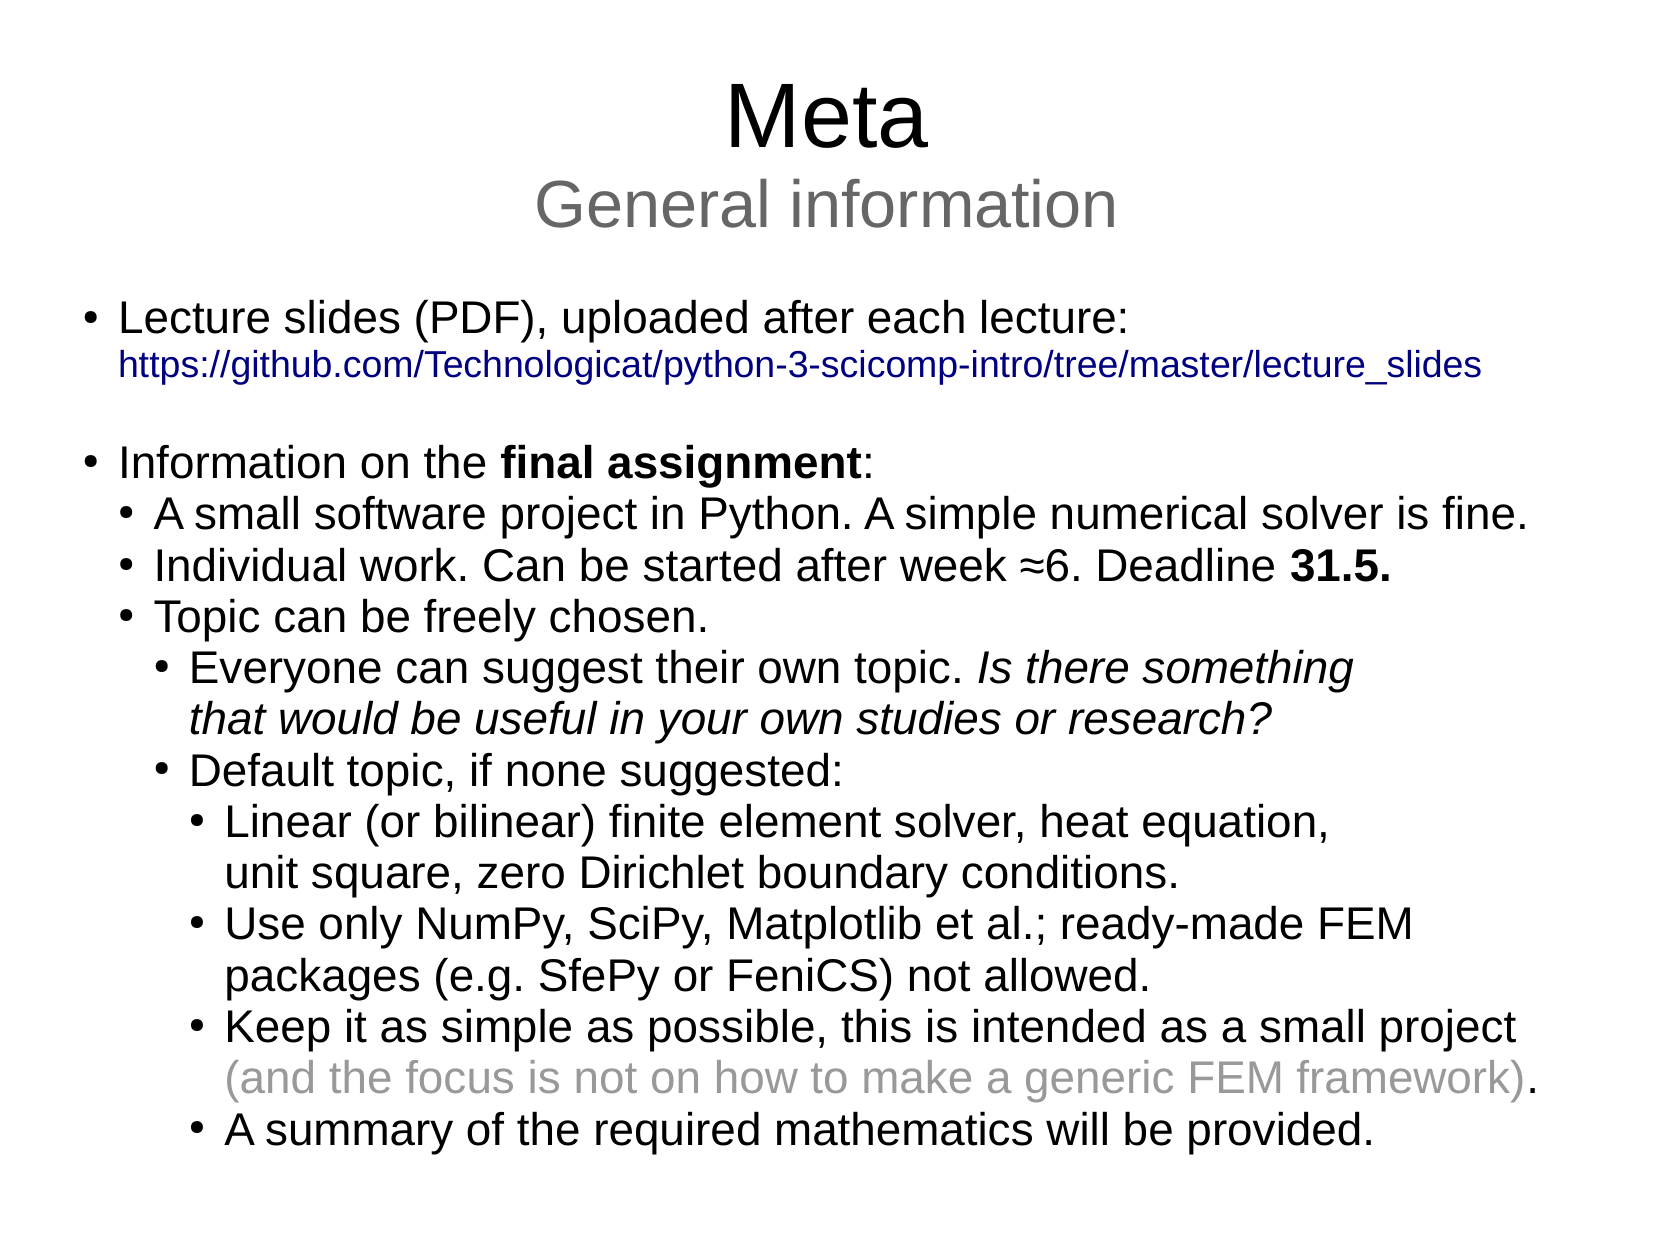

# Meta General information
Lecture slides (PDF), uploaded after each lecture:
https://github.com/Technologicat/python-3-scicomp-intro/tree/master/lecture_slides
Information on the final assignment:
A small software project in Python. A simple numerical solver is fine.
Individual work. Can be started after week ≈6. Deadline 31.5.
Topic can be freely chosen.
Everyone can suggest their own topic. Is there something
that would be useful in your own studies or research?
Default topic, if none suggested:
Linear (or bilinear) finite element solver, heat equation,
unit square, zero Dirichlet boundary conditions.
Use only NumPy, SciPy, Matplotlib et al.; ready-made FEM packages (e.g. SfePy or FeniCS) not allowed.
Keep it as simple as possible, this is intended as a small project (and the focus is not on how to make a generic FEM framework).
A summary of the required mathematics will be provided.